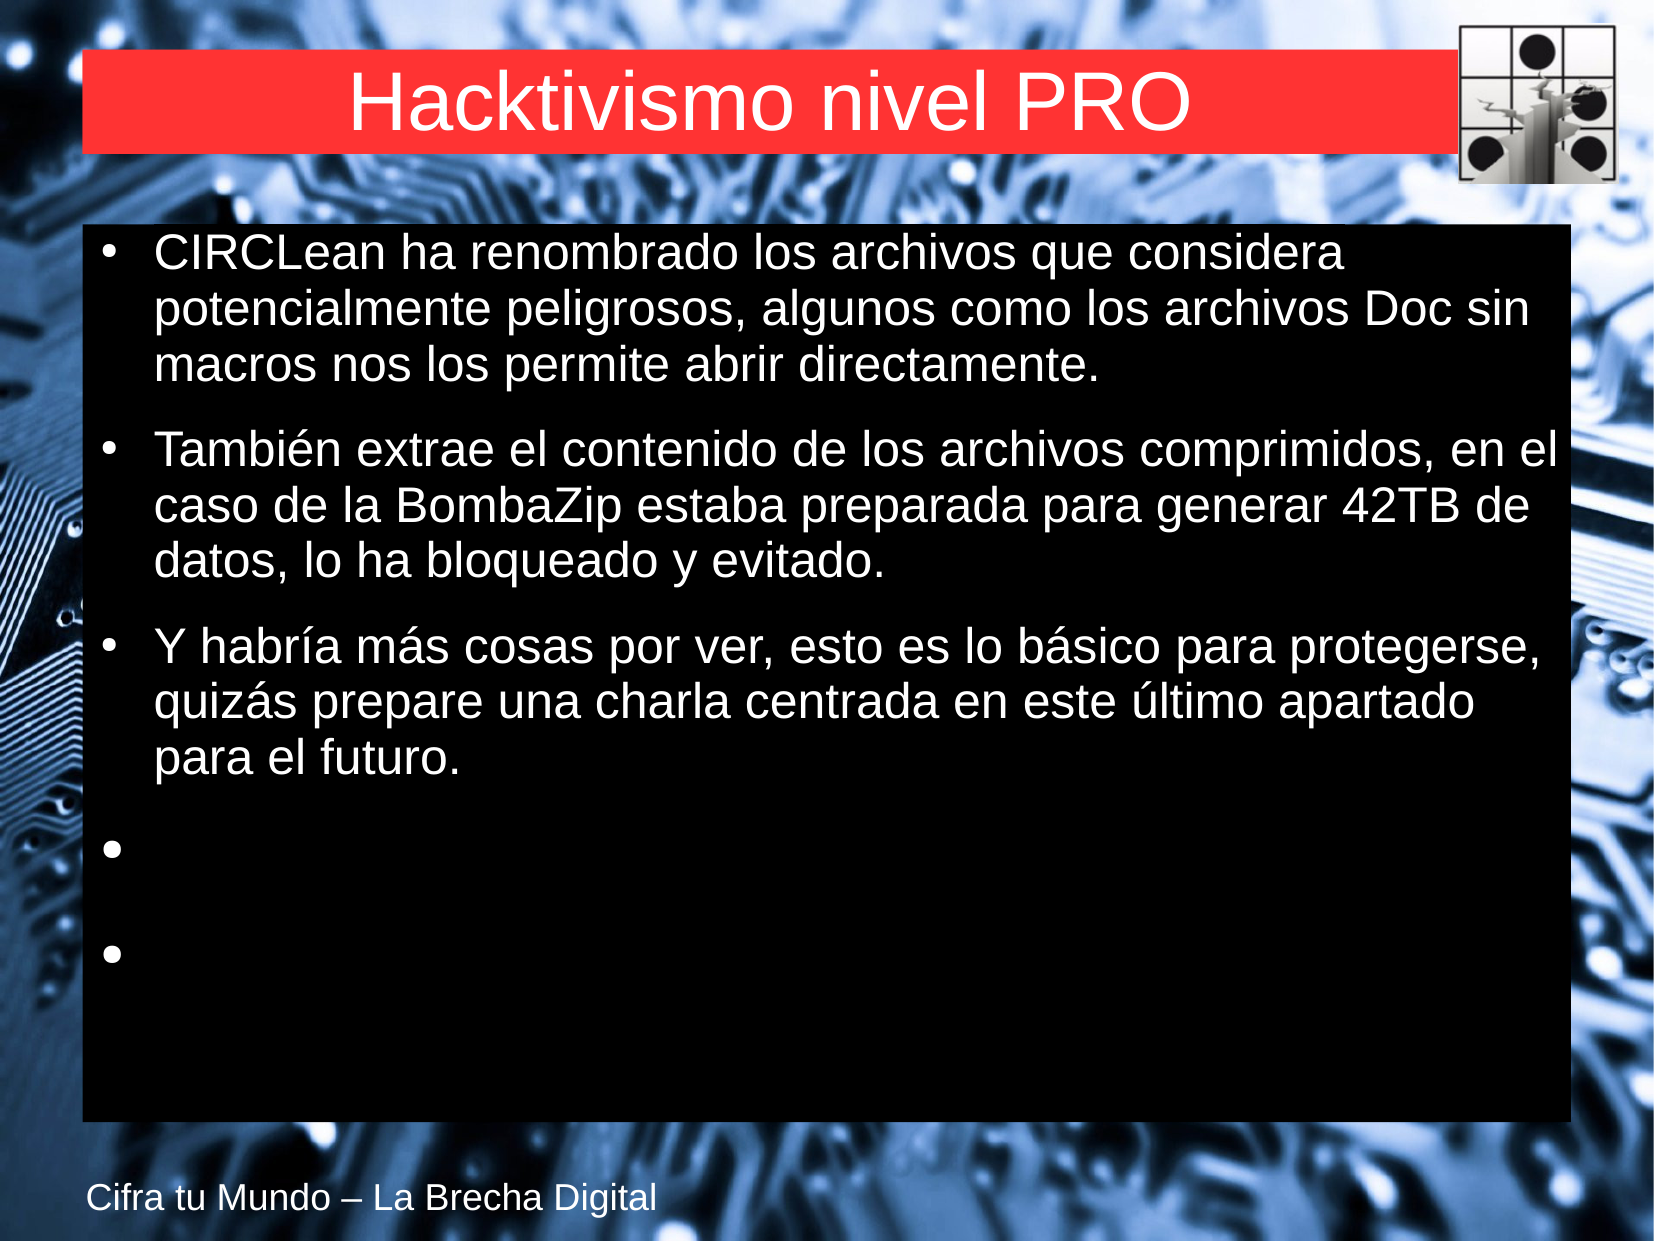

Tráfico de datos seguro con Tor y/o VPN
Hacktivismo nivel PRO
# CIRCLean ha renombrado los archivos que considera potencialmente peligrosos, algunos como los archivos Doc sin macros nos los permite abrir directamente.
También extrae el contenido de los archivos comprimidos, en el caso de la BombaZip estaba preparada para generar 42TB de datos, lo ha bloqueado y evitado.
Y habría más cosas por ver, esto es lo básico para protegerse, quizás prepare una charla centrada en este último apartado para el futuro.
Cifra tu Mundo – La Brecha Digital